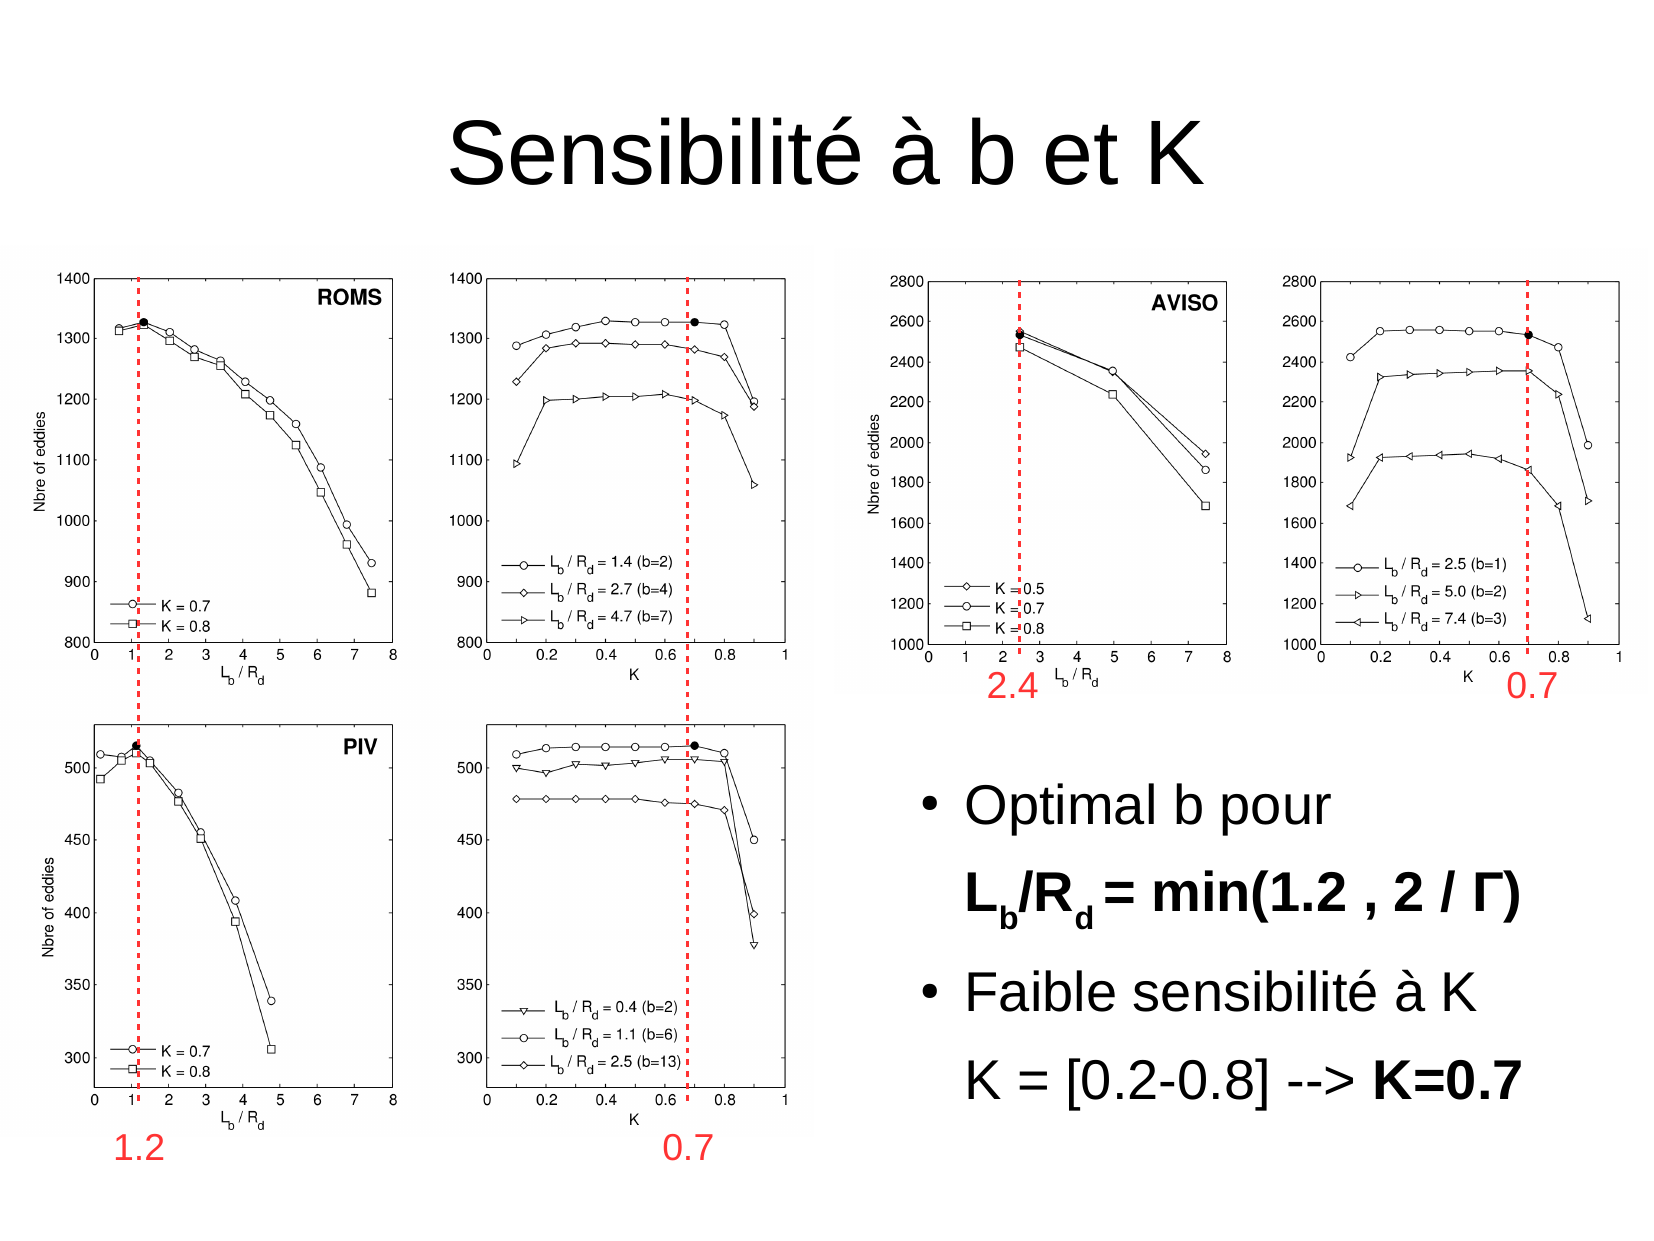

# Sensibilité à b et K
2.4
0.7
Optimal b pour
Lb/Rd = min(1.2 , 2 / Г)
Faible sensibilité à K
K = [0.2-0.8] --> K=0.7
1.2
0.7